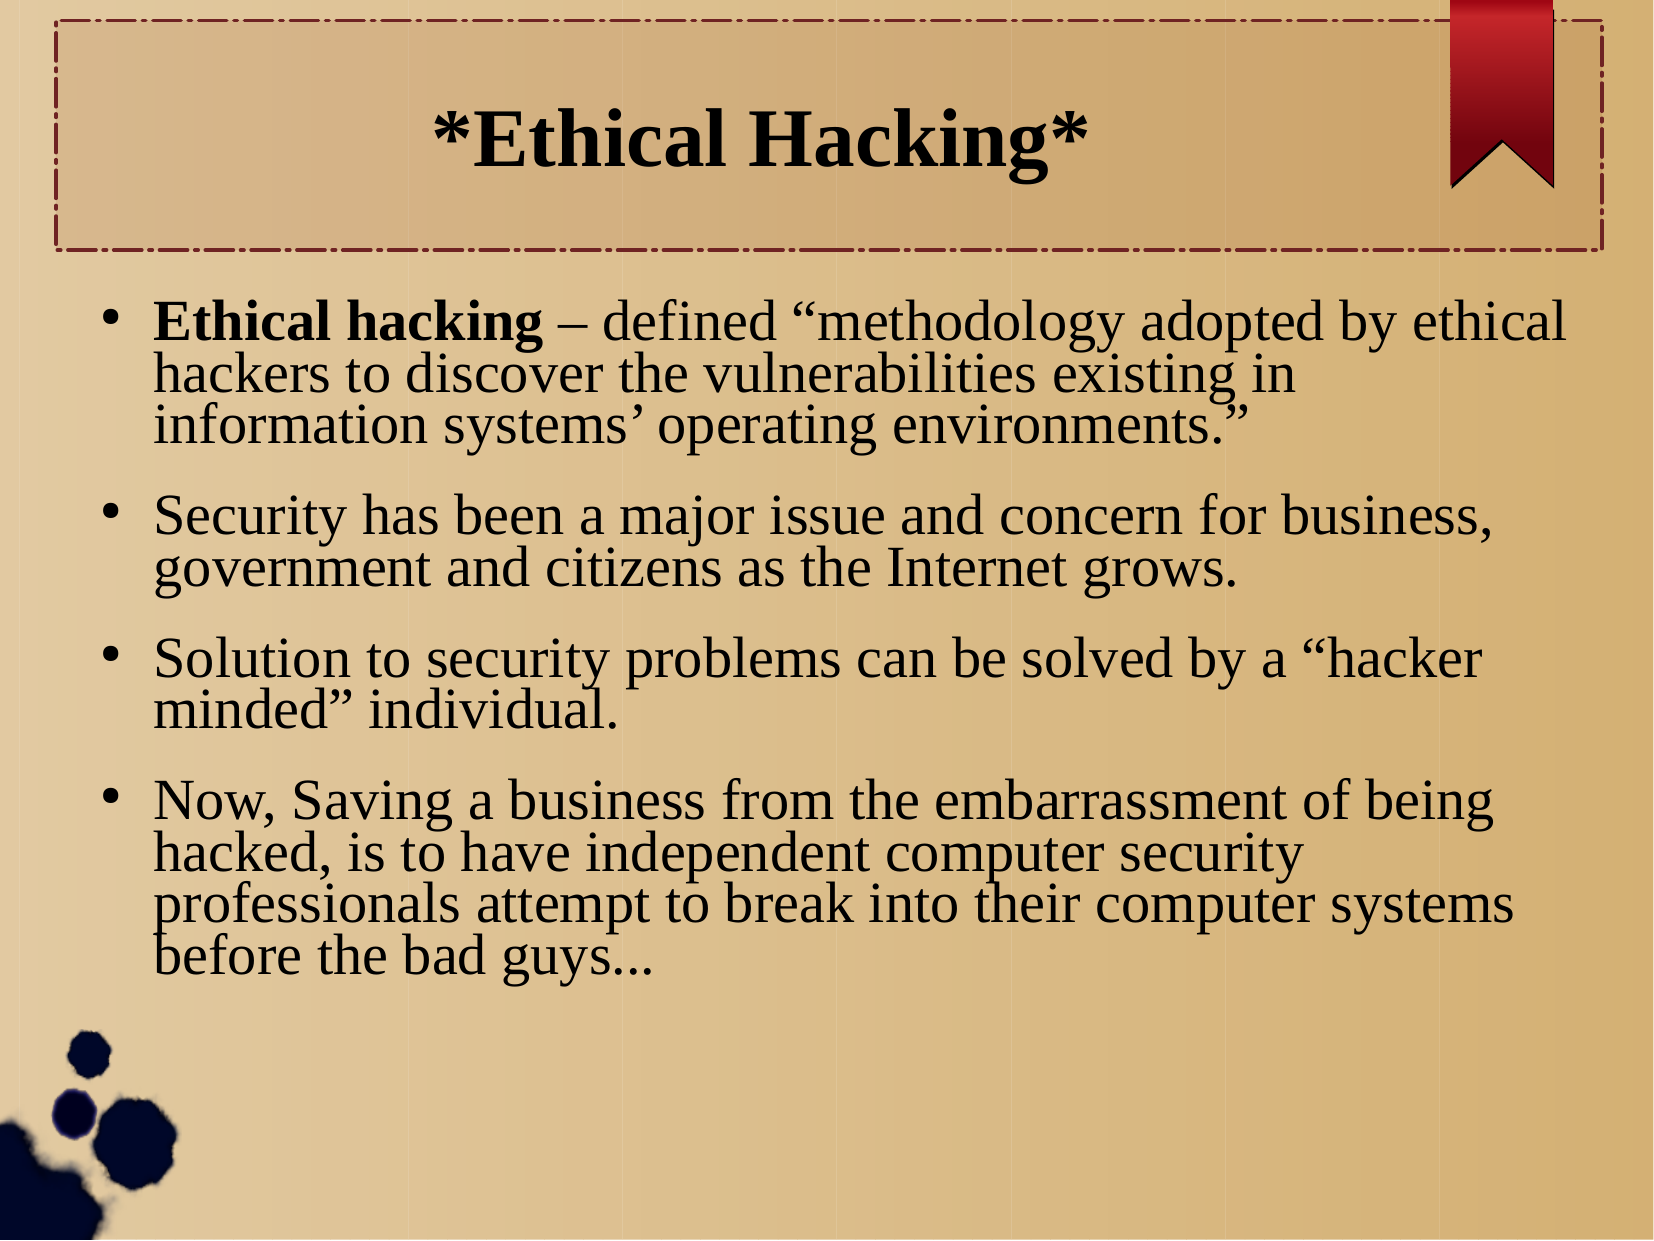

# *Ethical Hacking*
Ethical hacking – defined “methodology adopted by ethical hackers to discover the vulnerabilities existing in information systems’ operating environments.”
Security has been a major issue and concern for business, government and citizens as the Internet grows.
Solution to security problems can be solved by a “hacker minded” individual.
Now, Saving a business from the embarrassment of being hacked, is to have independent computer security professionals attempt to break into their computer systems before the bad guys...